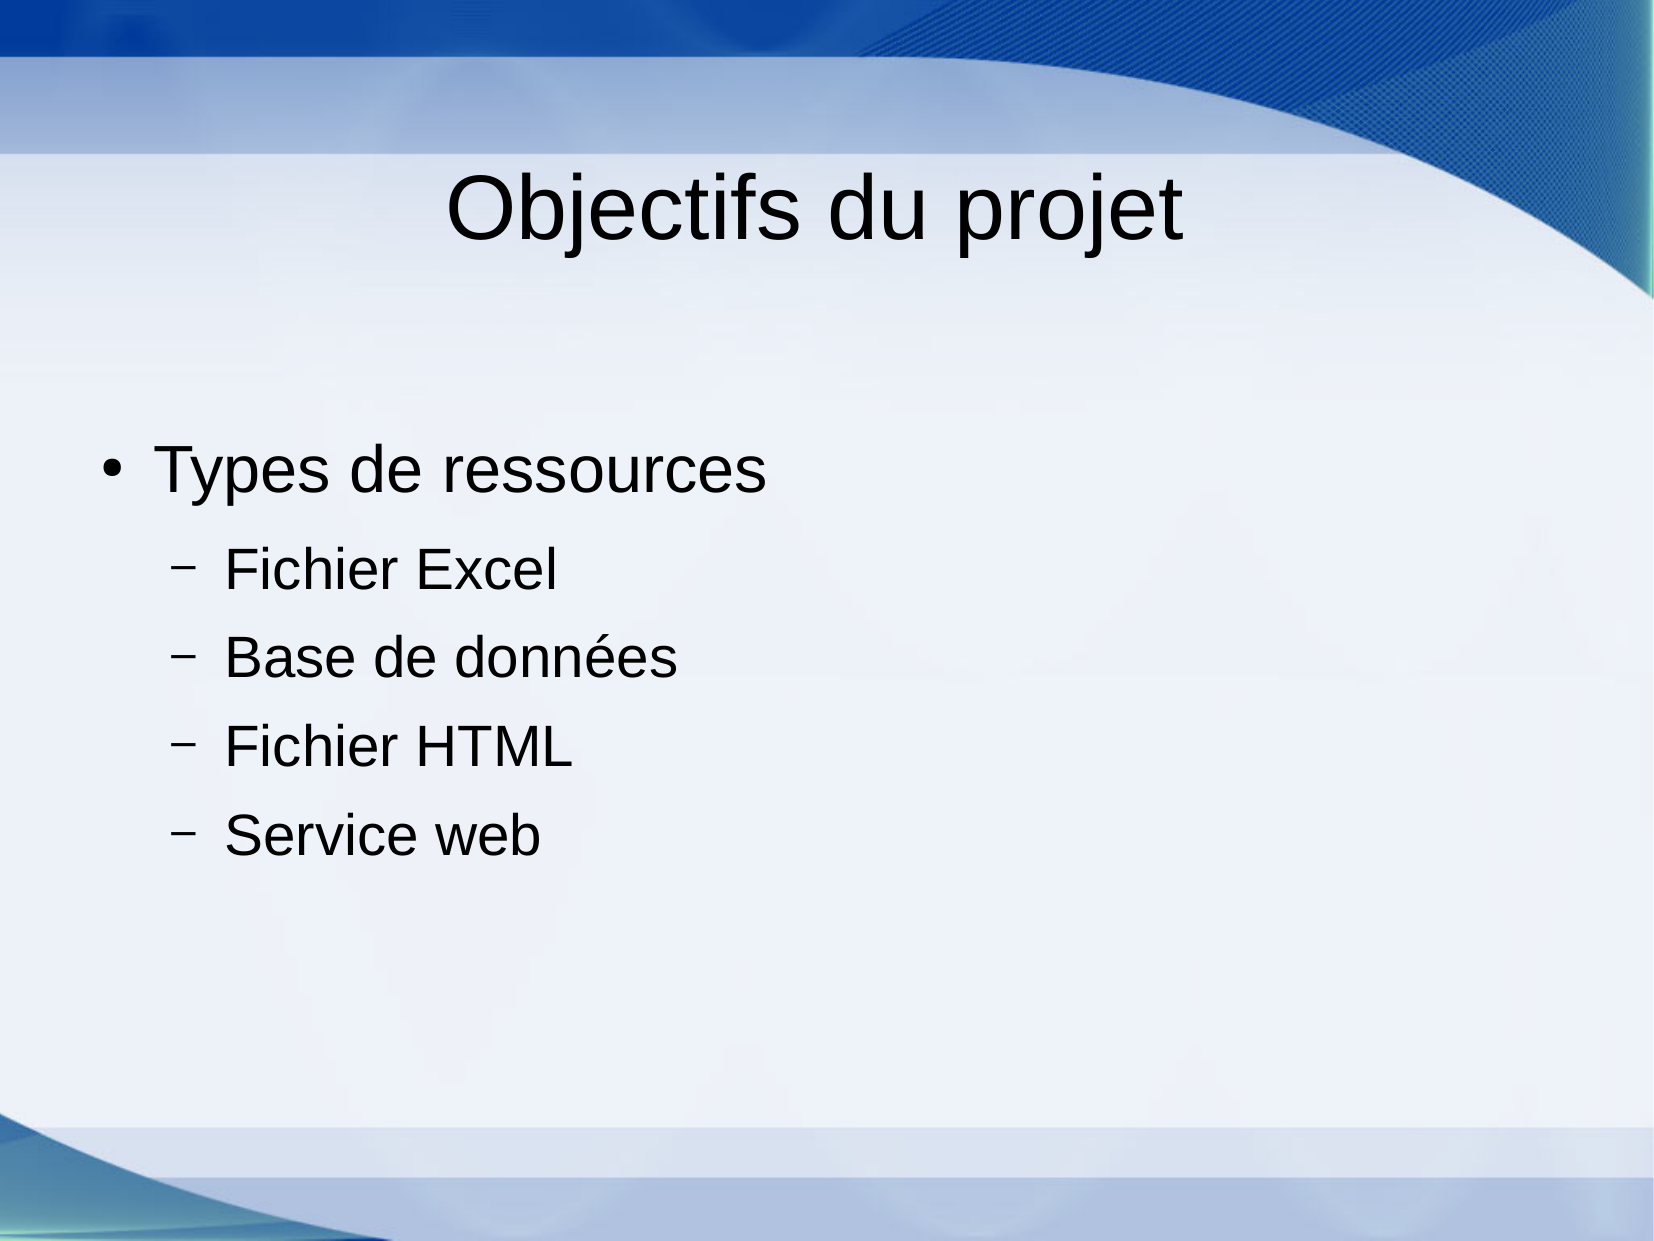

# Objectifs du projet
Types de ressources
Fichier Excel
Base de données
Fichier HTML
Service web